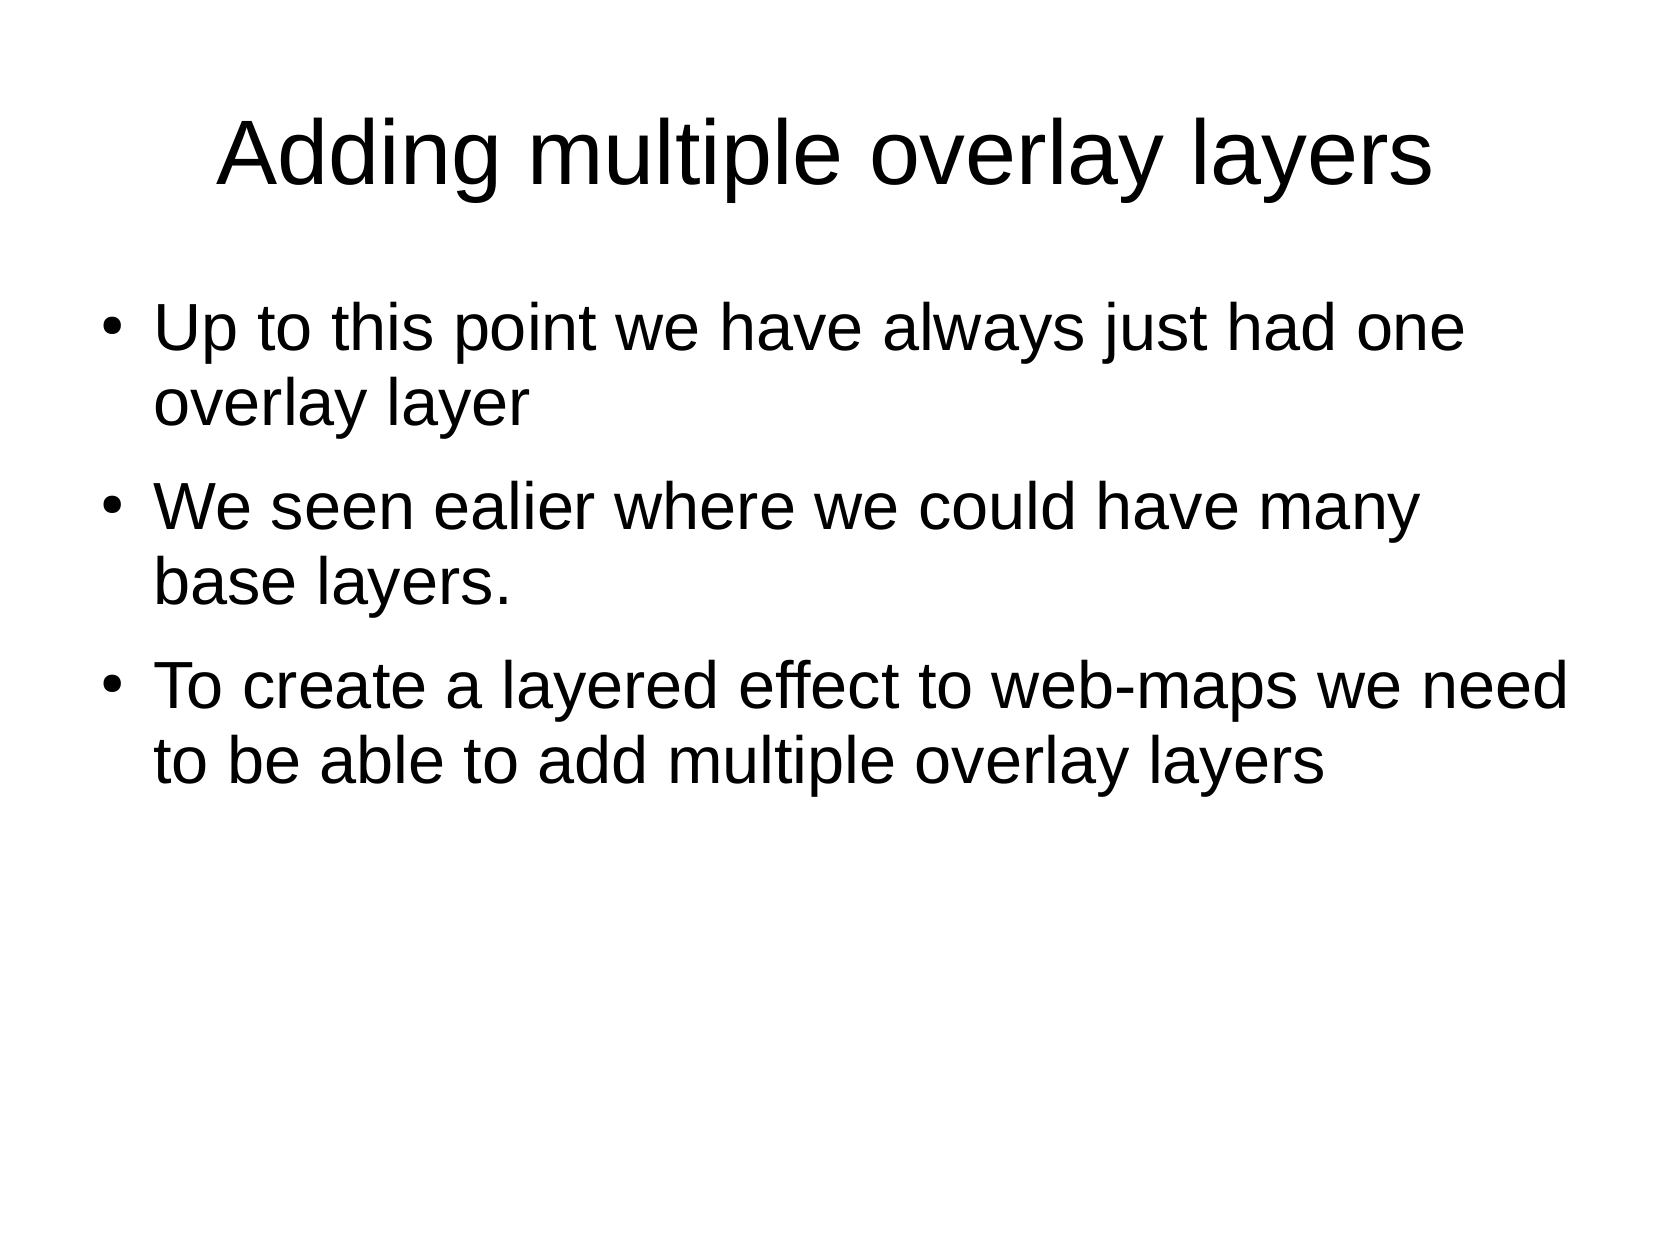

# Adding multiple overlay layers
Up to this point we have always just had one overlay layer
We seen ealier where we could have many base layers.
To create a layered effect to web-maps we need to be able to add multiple overlay layers